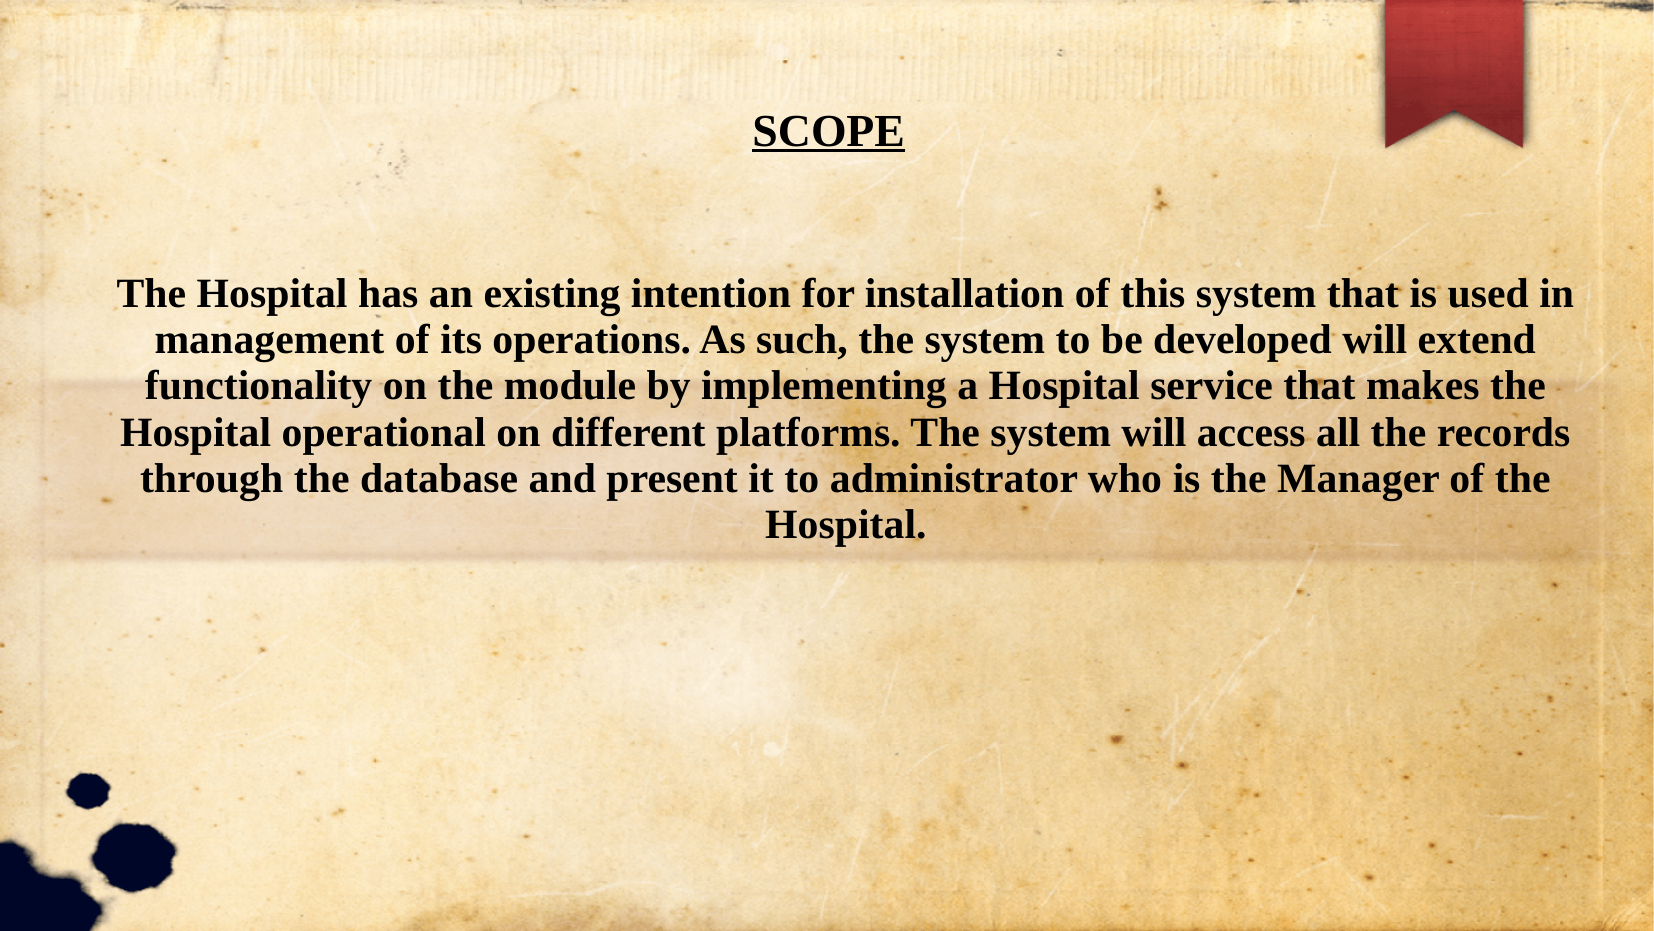

# SCOPE
The Hospital has an existing intention for installation of this system that is used in management of its operations. As such, the system to be developed will extend functionality on the module by implementing a Hospital service that makes the Hospital operational on different platforms. The system will access all the records through the database and present it to administrator who is the Manager of the Hospital.